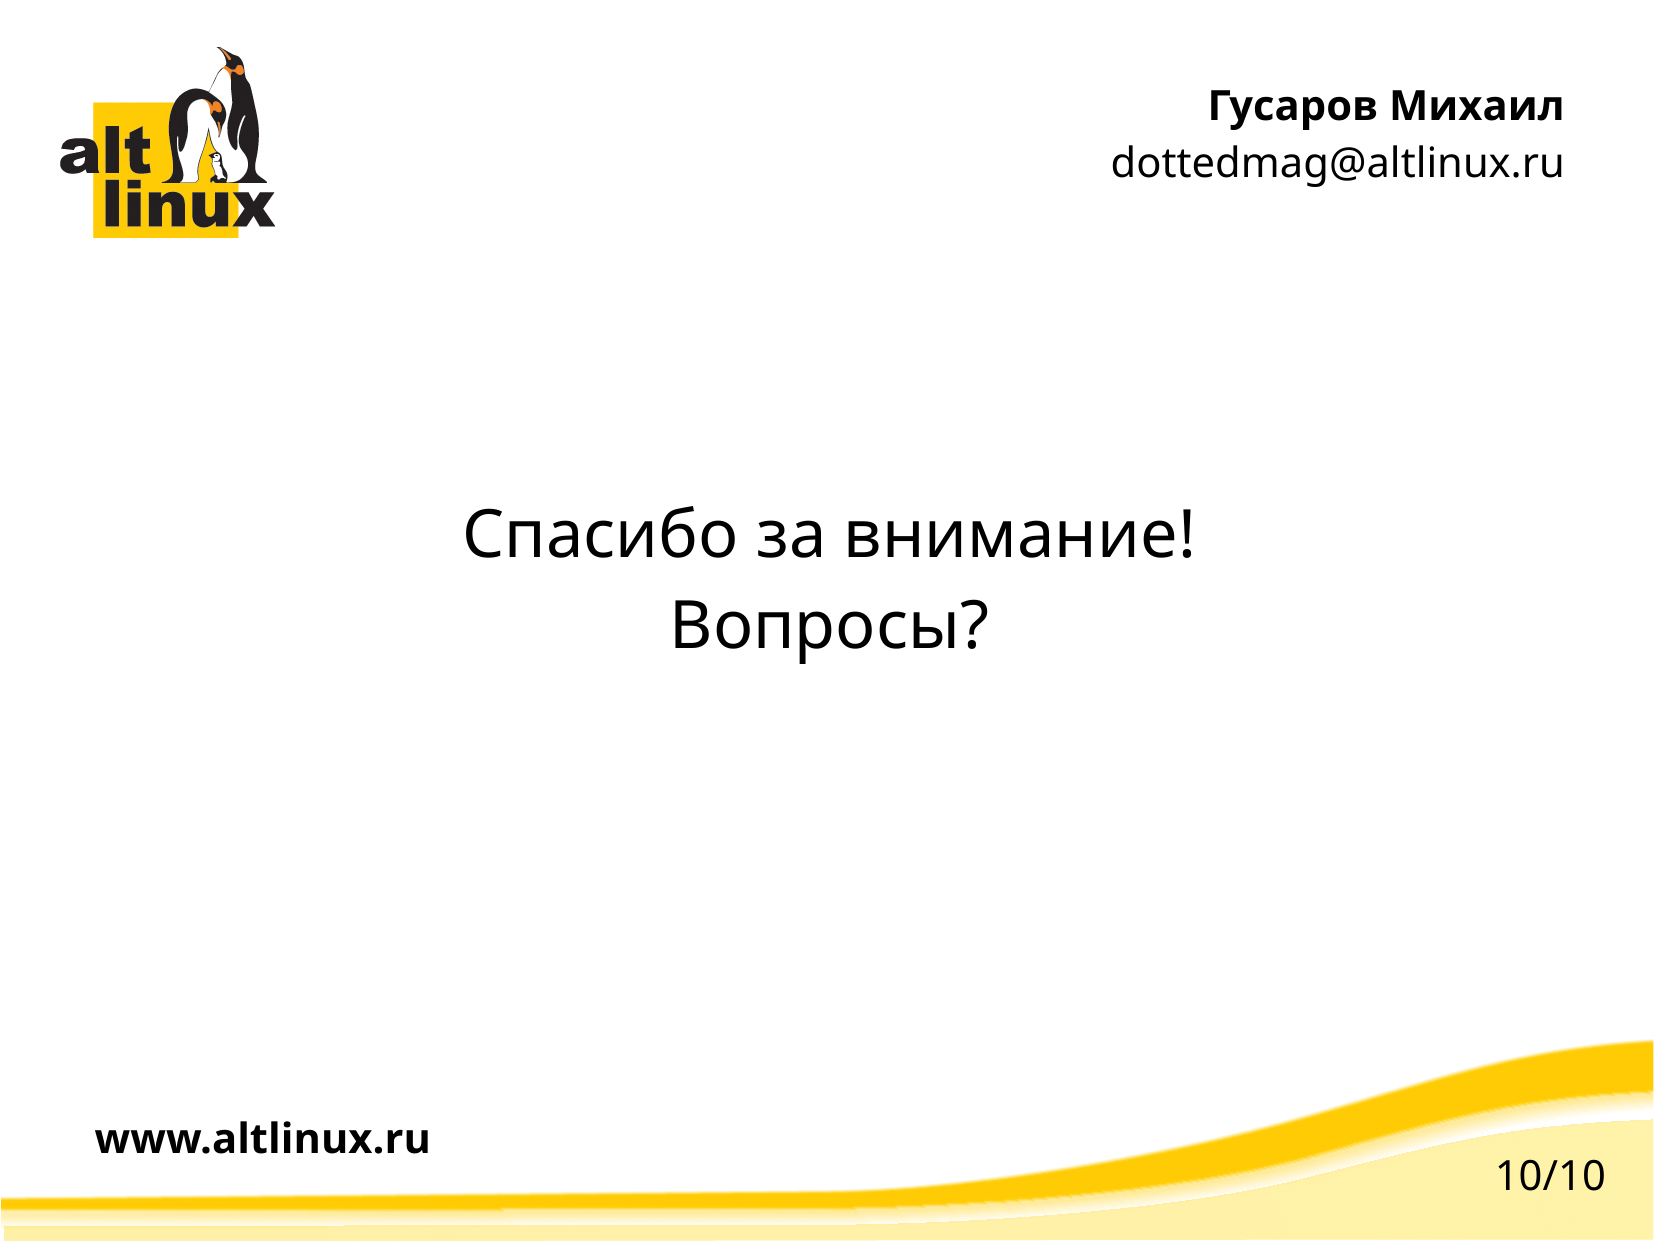

#
Гусаров Михаил
dottedmag@altlinux.ru
Спасибо за внимание!
Вопросы?
www.altlinux.ru
10/10